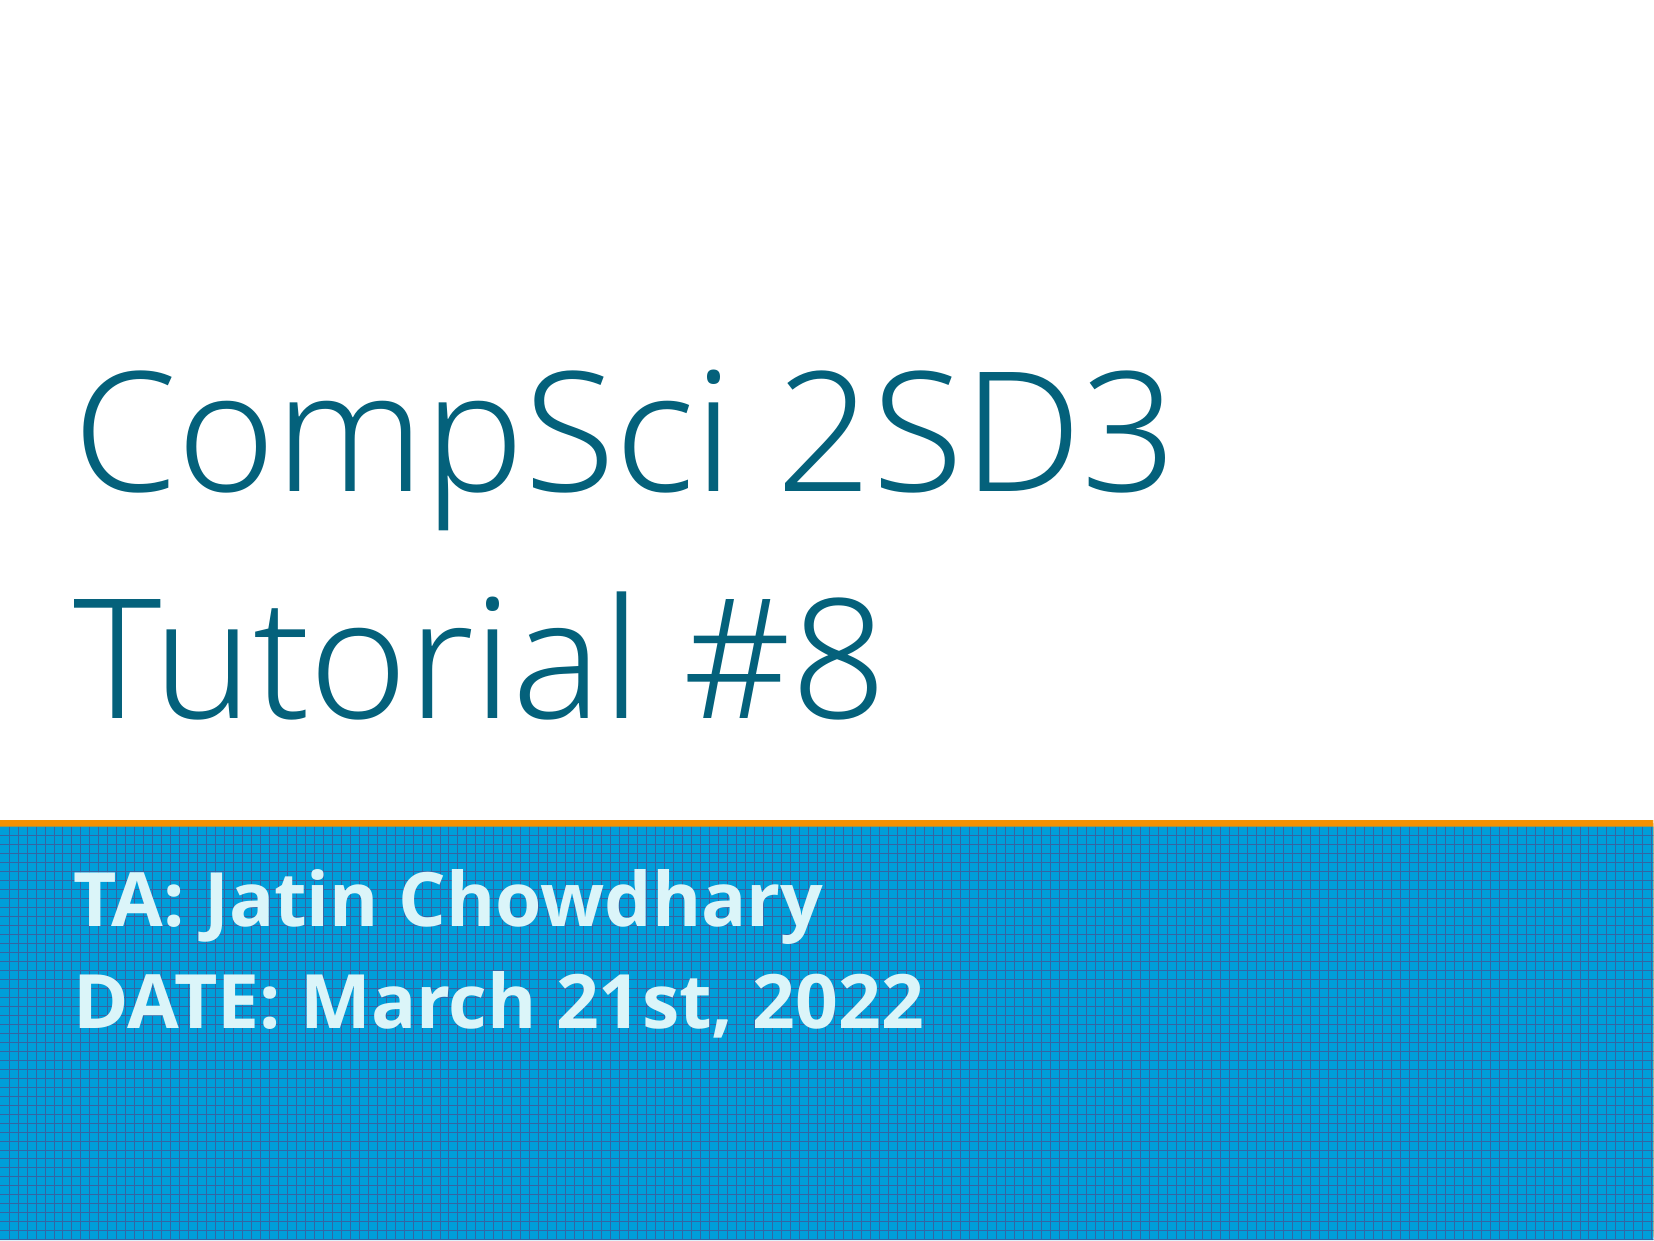

# CompSci 2SD3 Tutorial #8
TA: Jatin Chowdhary
DATE: March 21st, 2022